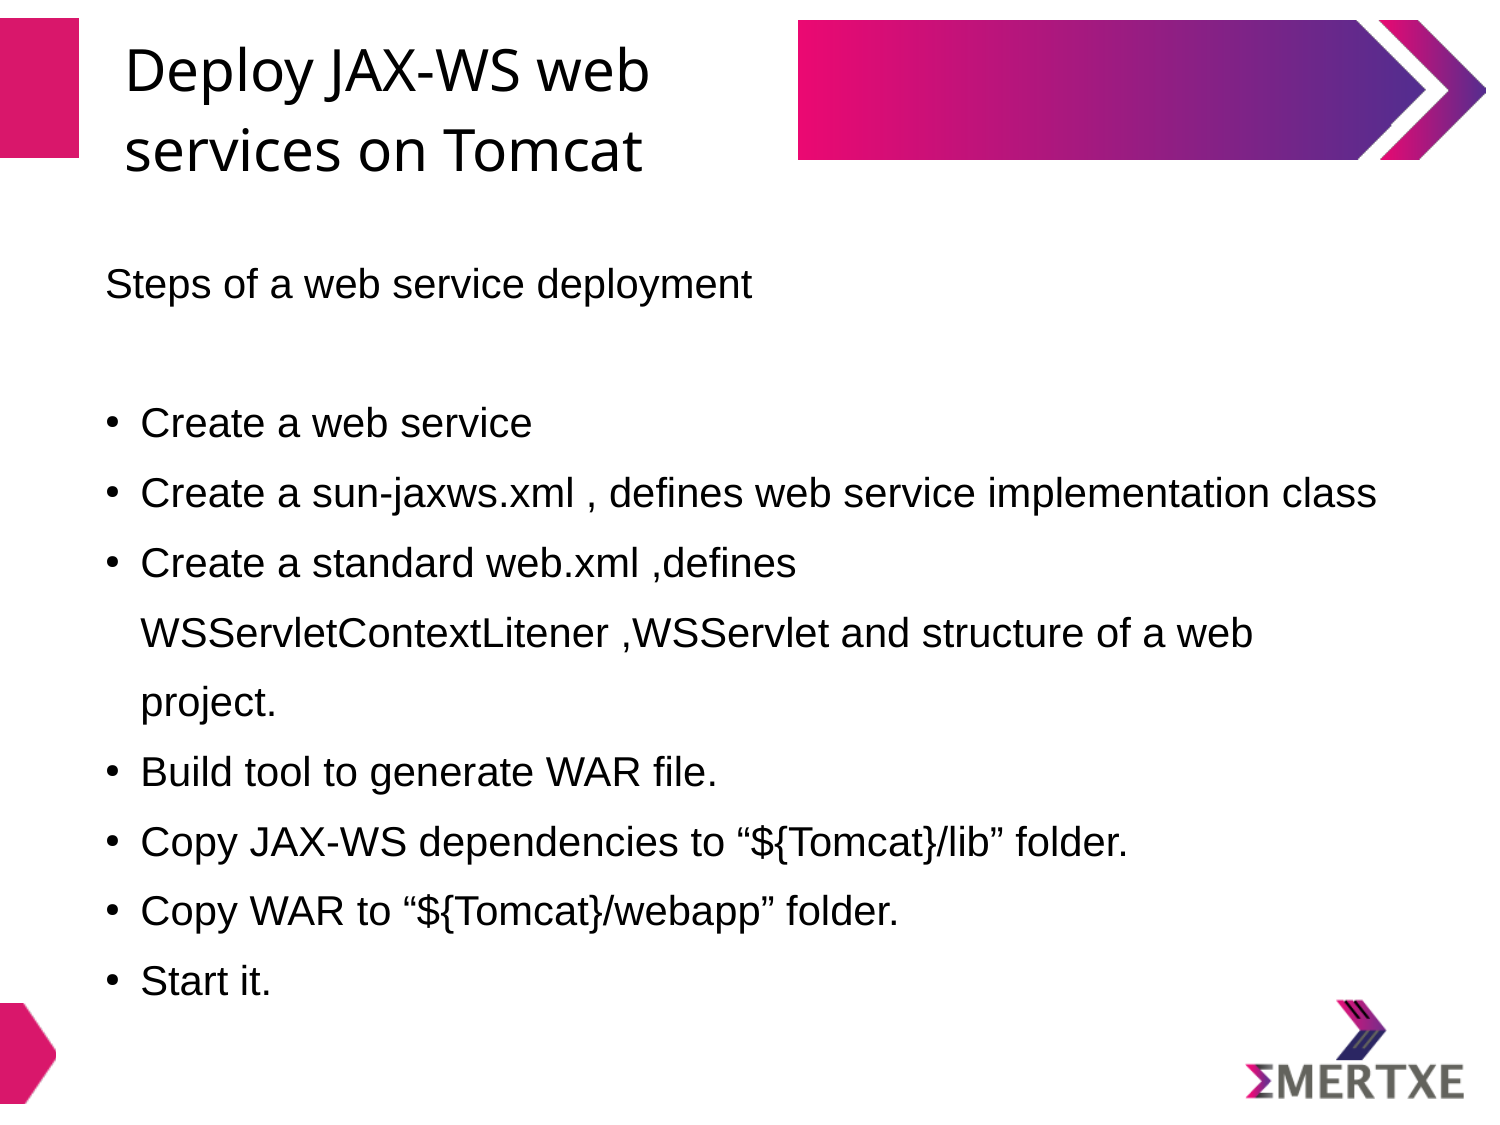

Deploy JAX-WS web services on Tomcat
Steps of a web service deployment
Create a web service
Create a sun-jaxws.xml , defines web service implementation class
Create a standard web.xml ,defines WSServletContextLitener ,WSServlet and structure of a web project.
Build tool to generate WAR file.
Copy JAX-WS dependencies to “${Tomcat}/lib” folder.
Copy WAR to “${Tomcat}/webapp” folder.
Start it.